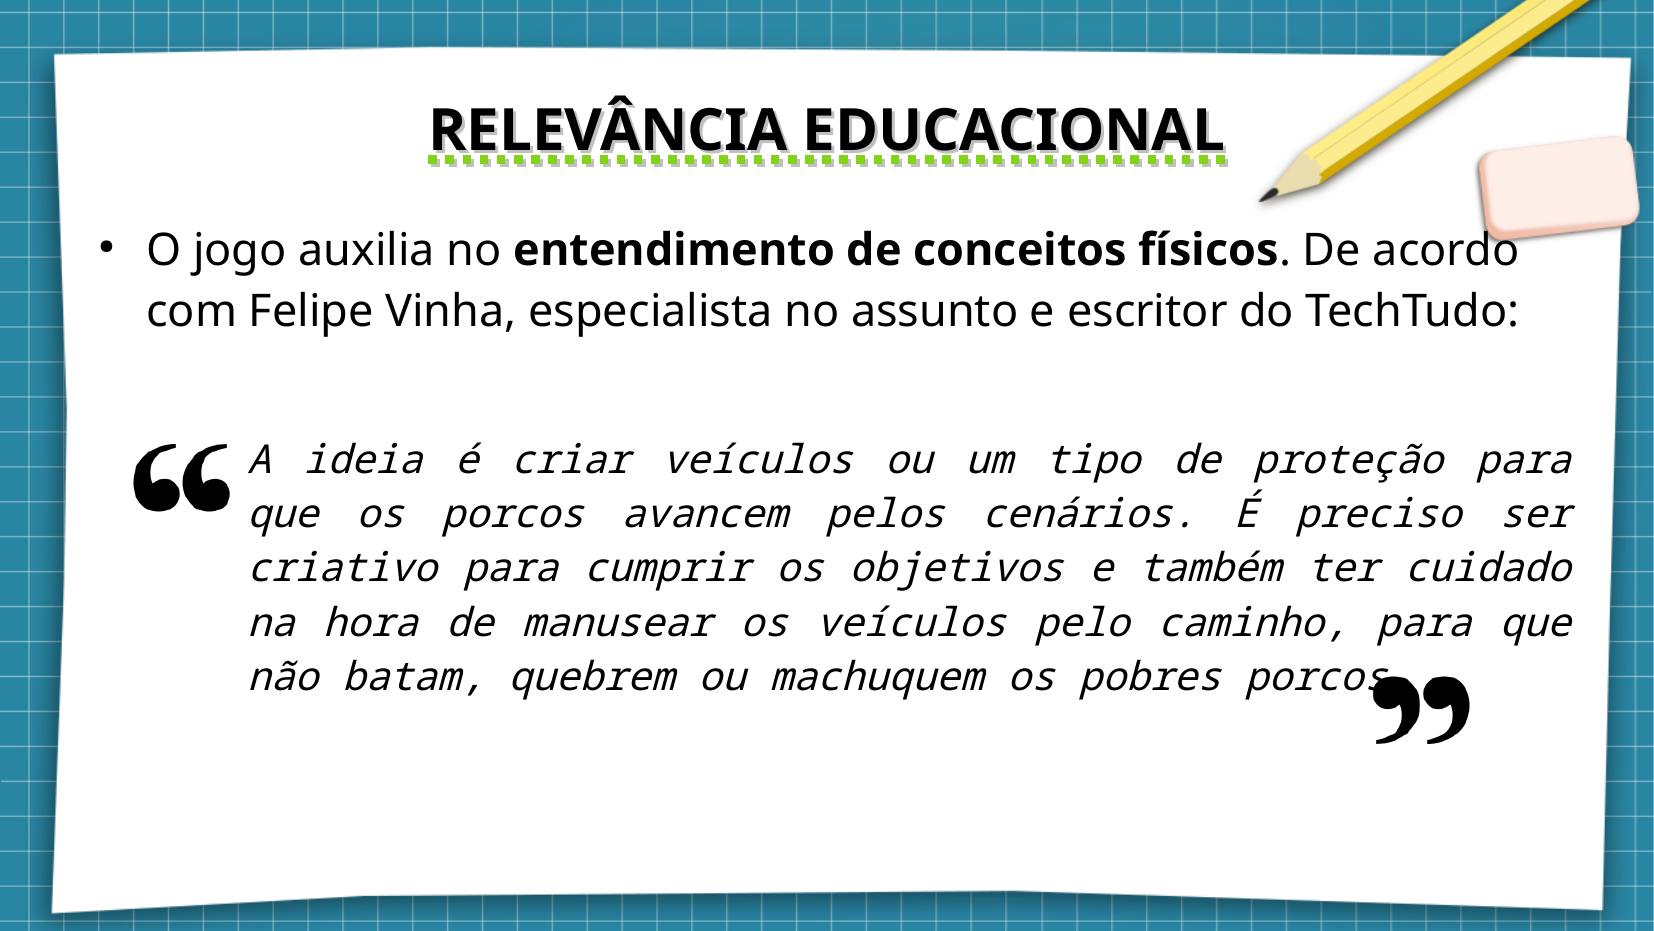

# Relevância educacional
O jogo auxilia no entendimento de conceitos físicos. De acordo com Felipe Vinha, especialista no assunto e escritor do TechTudo:
A ideia é criar veículos ou um tipo de proteção para que os porcos avancem pelos cenários. É preciso ser criativo para cumprir os objetivos e também ter cuidado na hora de manusear os veículos pelo caminho, para que não batam, quebrem ou machuquem os pobres porcos.